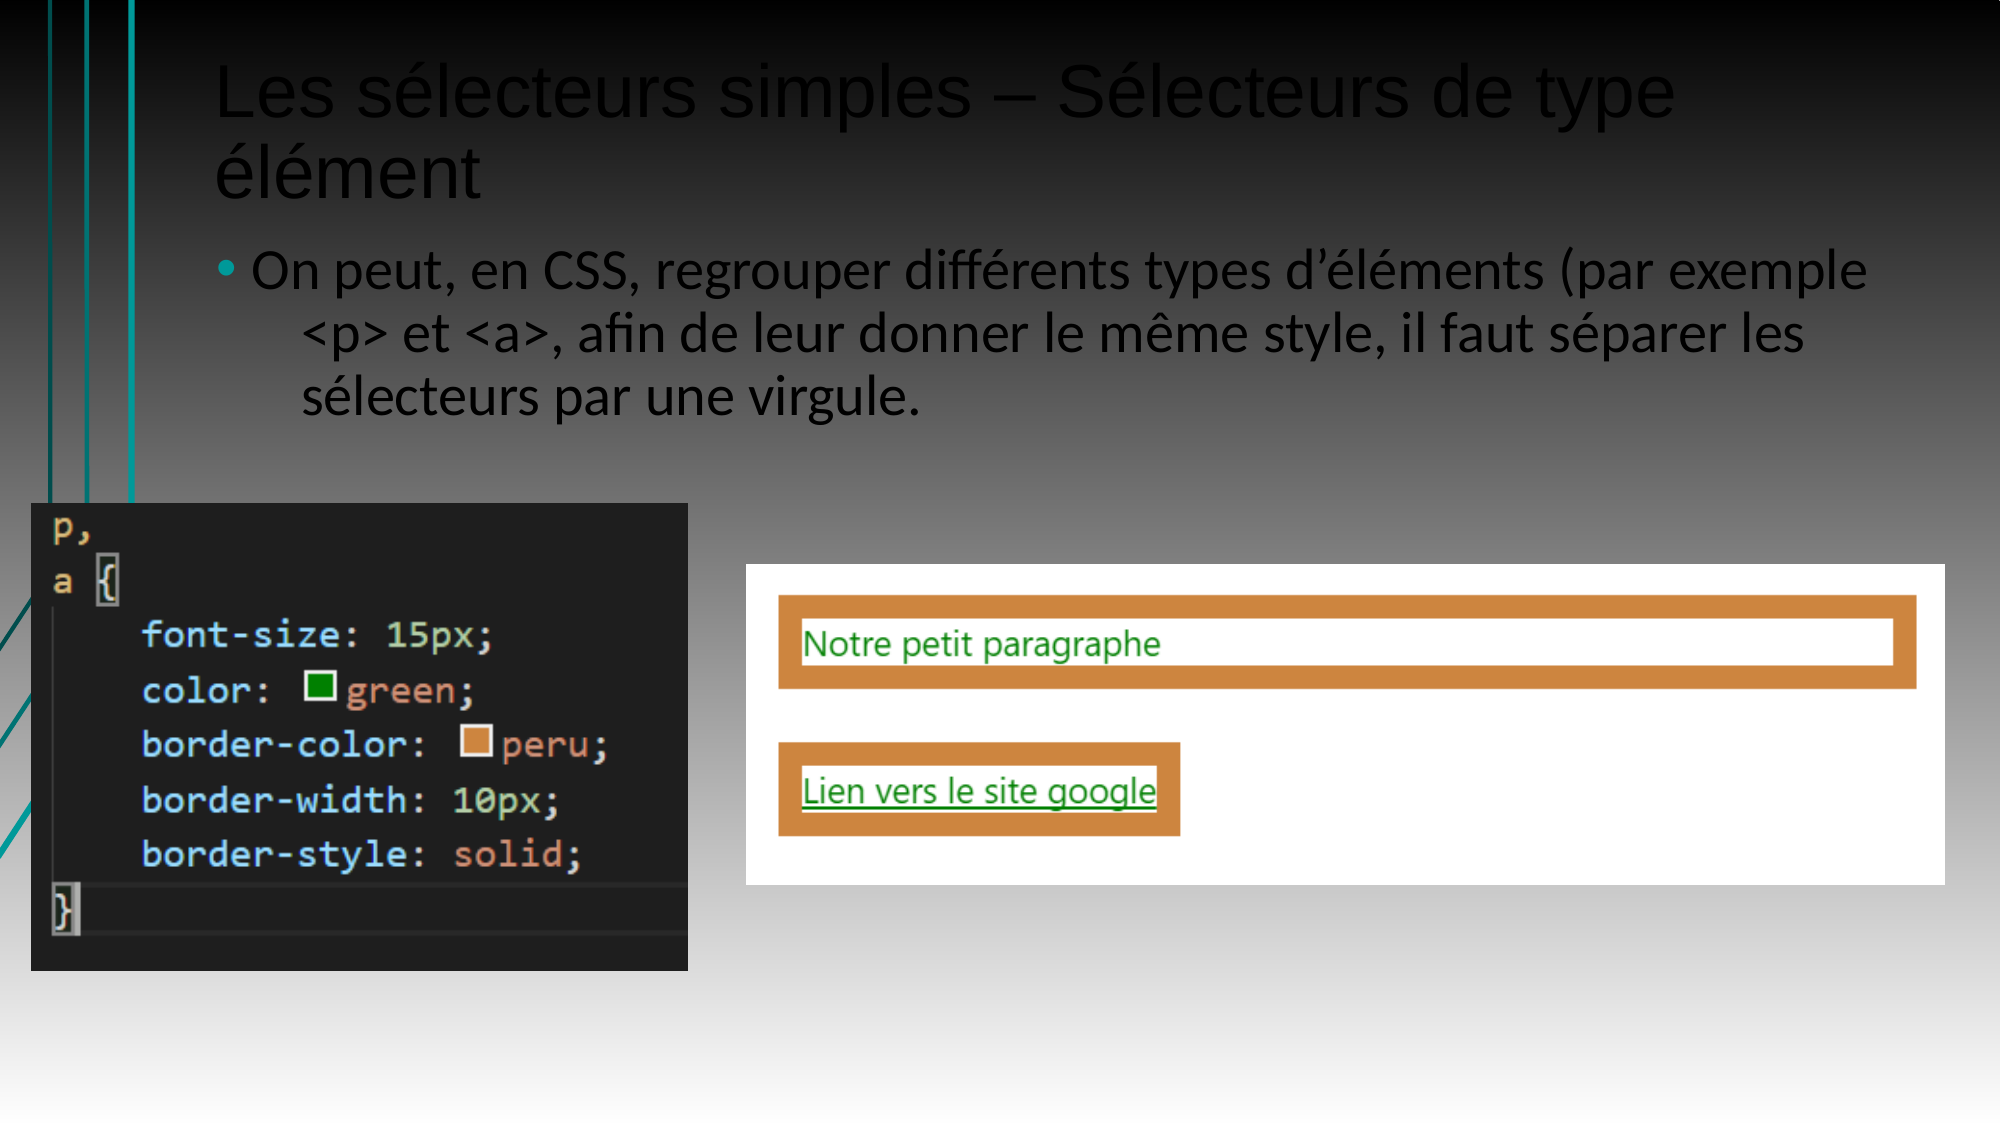

Les sélecteurs simples – Sélecteurs de type élément
On peut, en CSS, regrouper différents types d’éléments (par exemple <p> et <a>, afin de leur donner le même style, il faut séparer les sélecteurs par une virgule.